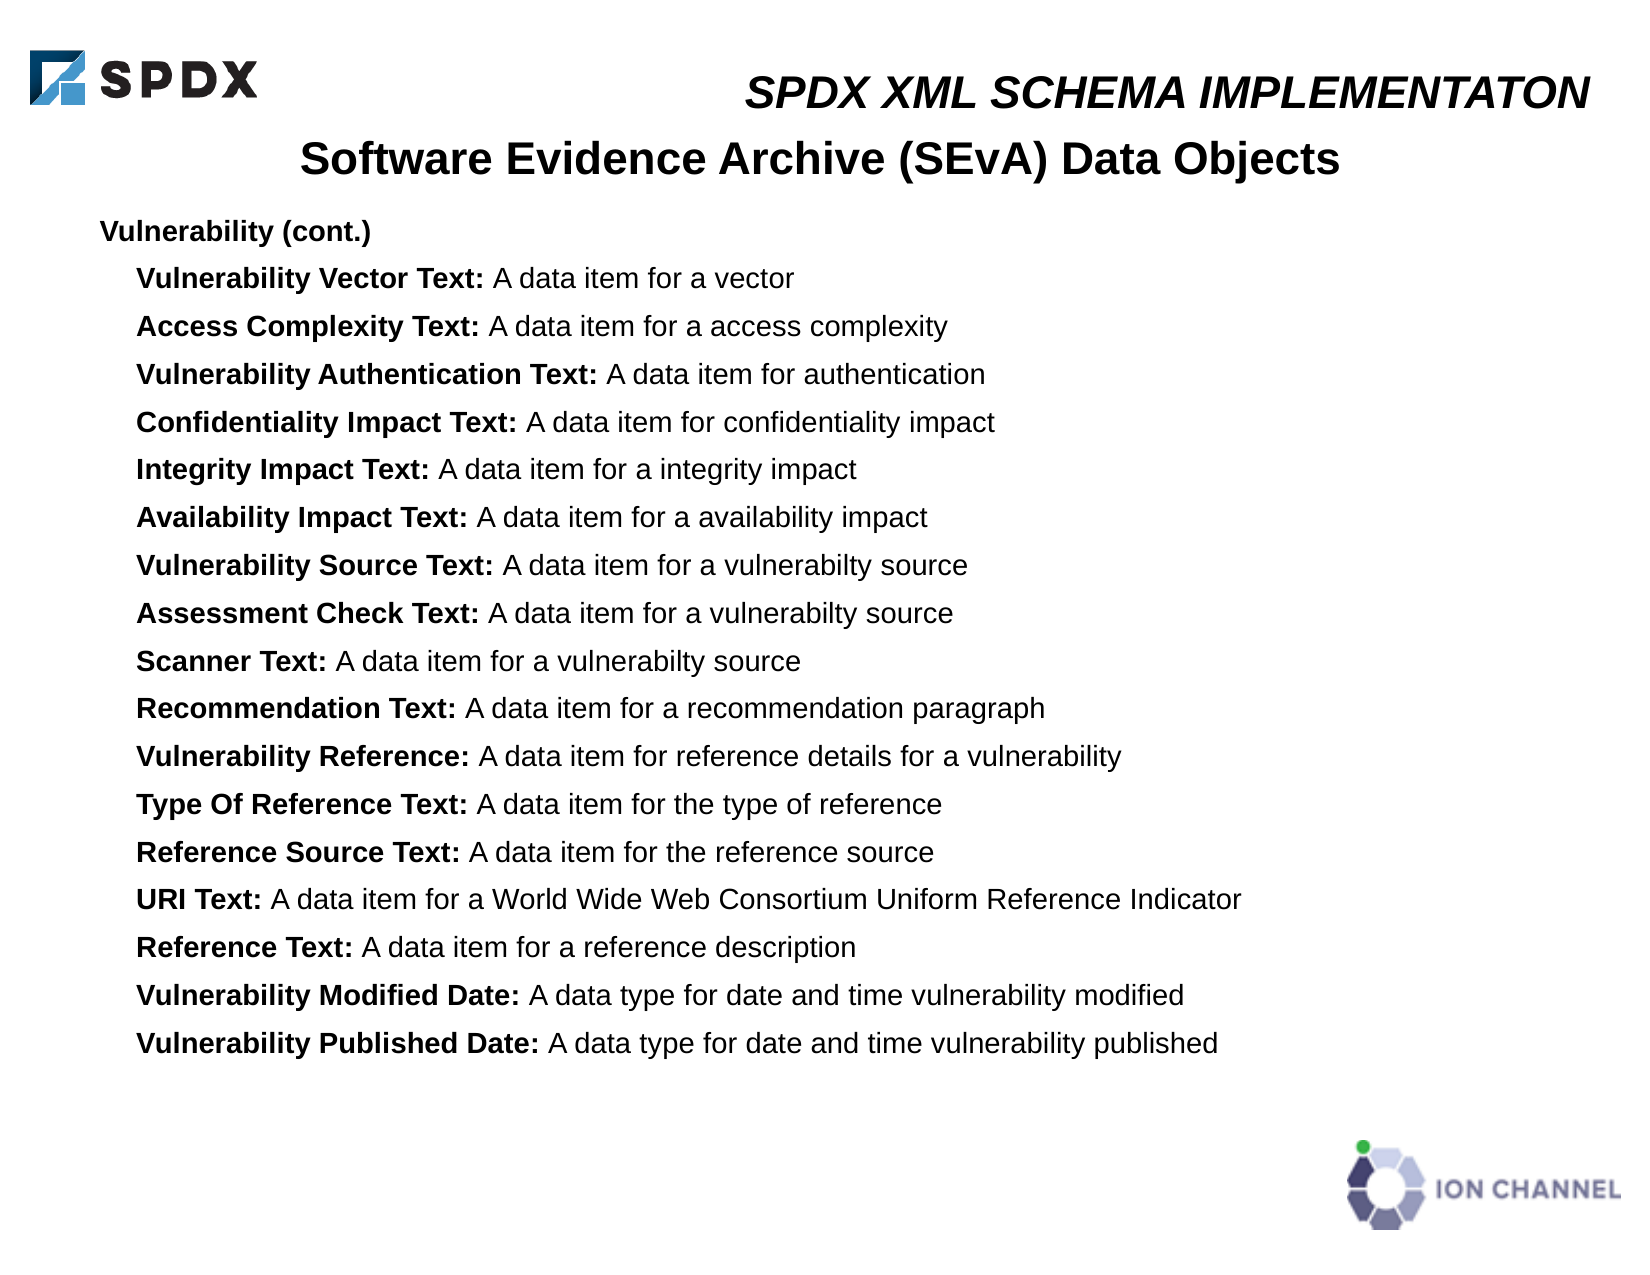

SPDX XML SCHEMA IMPLEMENTATON
Software Evidence Archive (SEvA) Data Objects
	Vulnerability (cont.)
		Vulnerability Vector Text: A data item for a vector
		Access Complexity Text: A data item for a access complexity
		Vulnerability Authentication Text: A data item for authentication
		Confidentiality Impact Text: A data item for confidentiality impact
		Integrity Impact Text: A data item for a integrity impact
		Availability Impact Text: A data item for a availability impact
		Vulnerability Source Text: A data item for a vulnerabilty source
		Assessment Check Text: A data item for a vulnerabilty source
		Scanner Text: A data item for a vulnerabilty source
		Recommendation Text: A data item for a recommendation paragraph
		Vulnerability Reference: A data item for reference details for a vulnerability
		Type Of Reference Text: A data item for the type of reference
		Reference Source Text: A data item for the reference source
		URI Text: A data item for a World Wide Web Consortium Uniform Reference Indicator
		Reference Text: A data item for a reference description
		Vulnerability Modified Date: A data type for date and time vulnerability modified
		Vulnerability Published Date: A data type for date and time vulnerability published